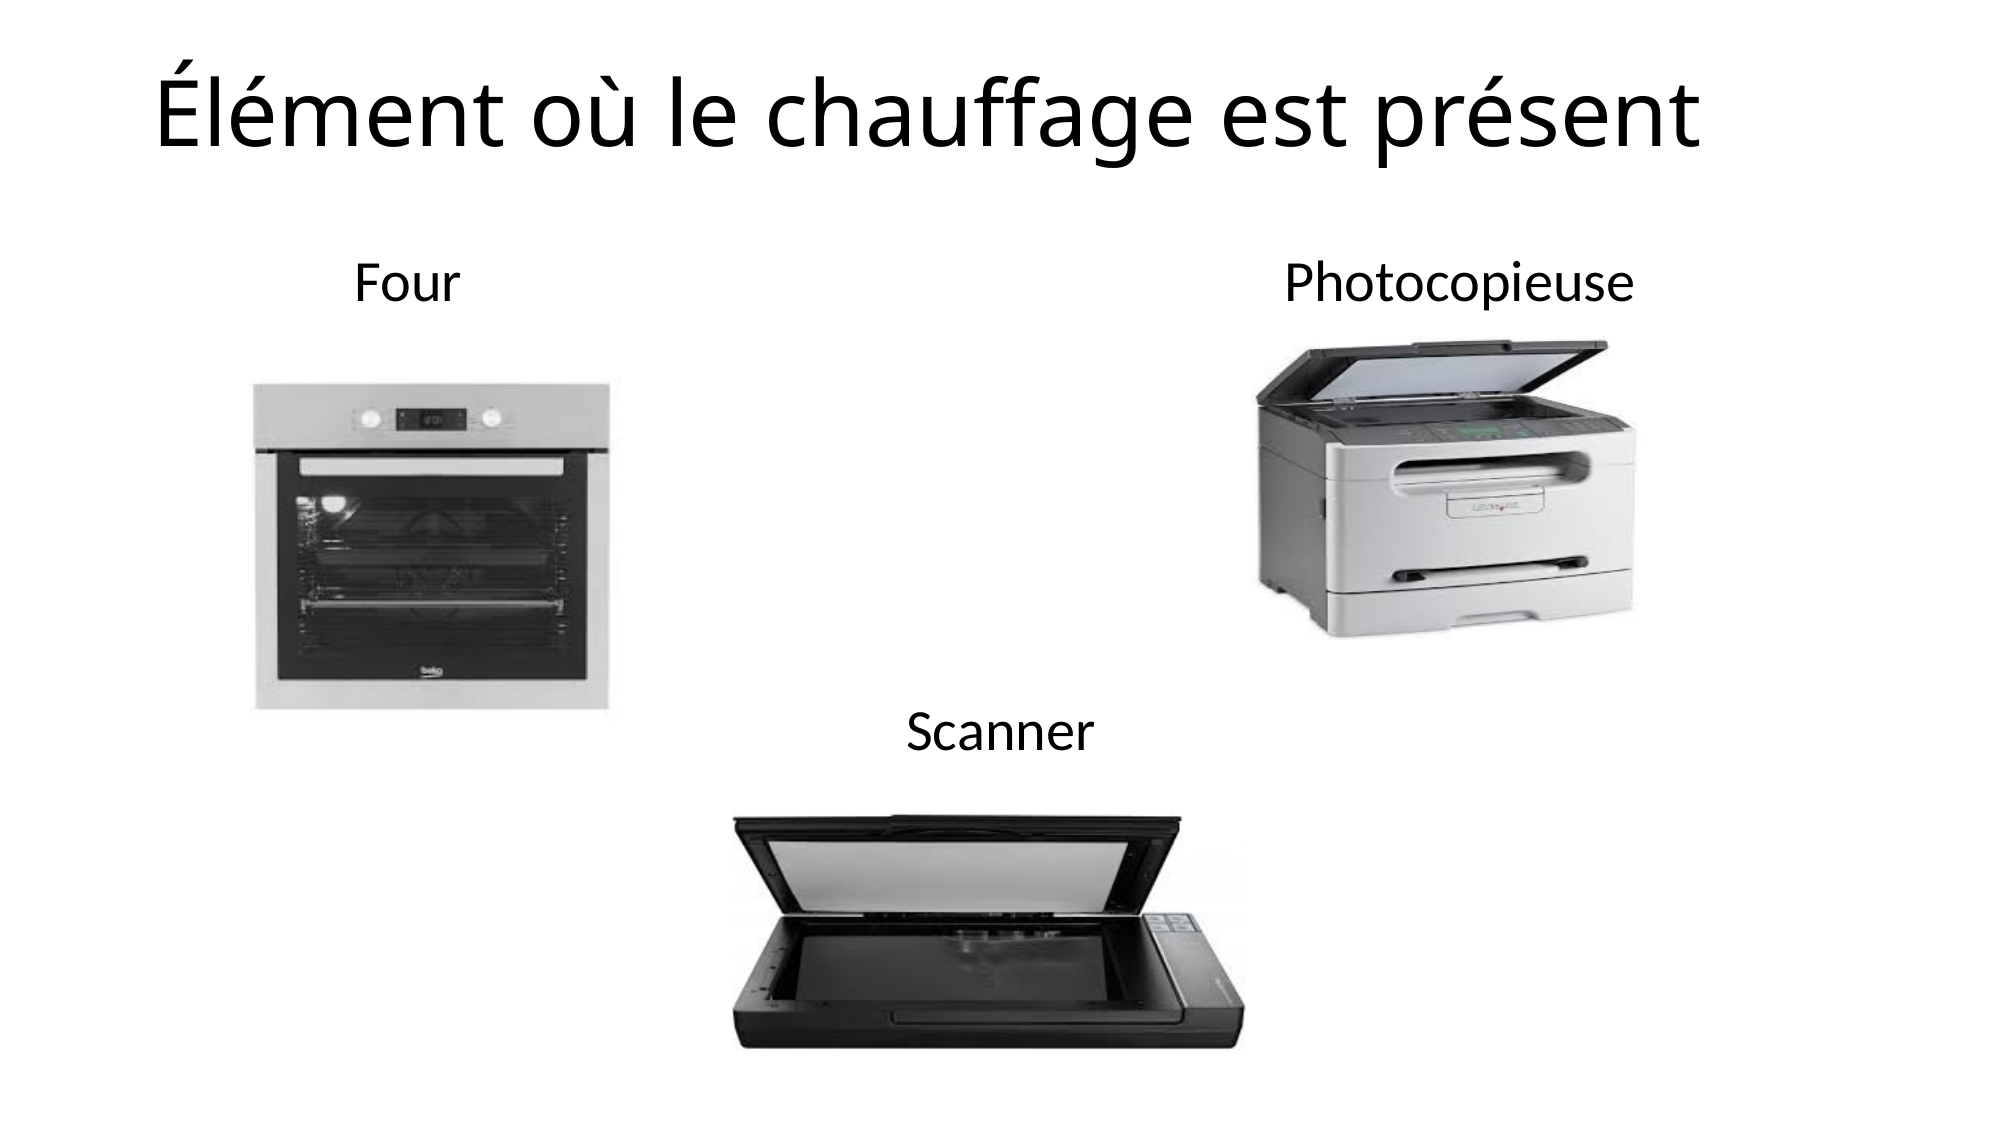

# Élément où le chauffage est présent
Four
Photocopieuse
Scanner